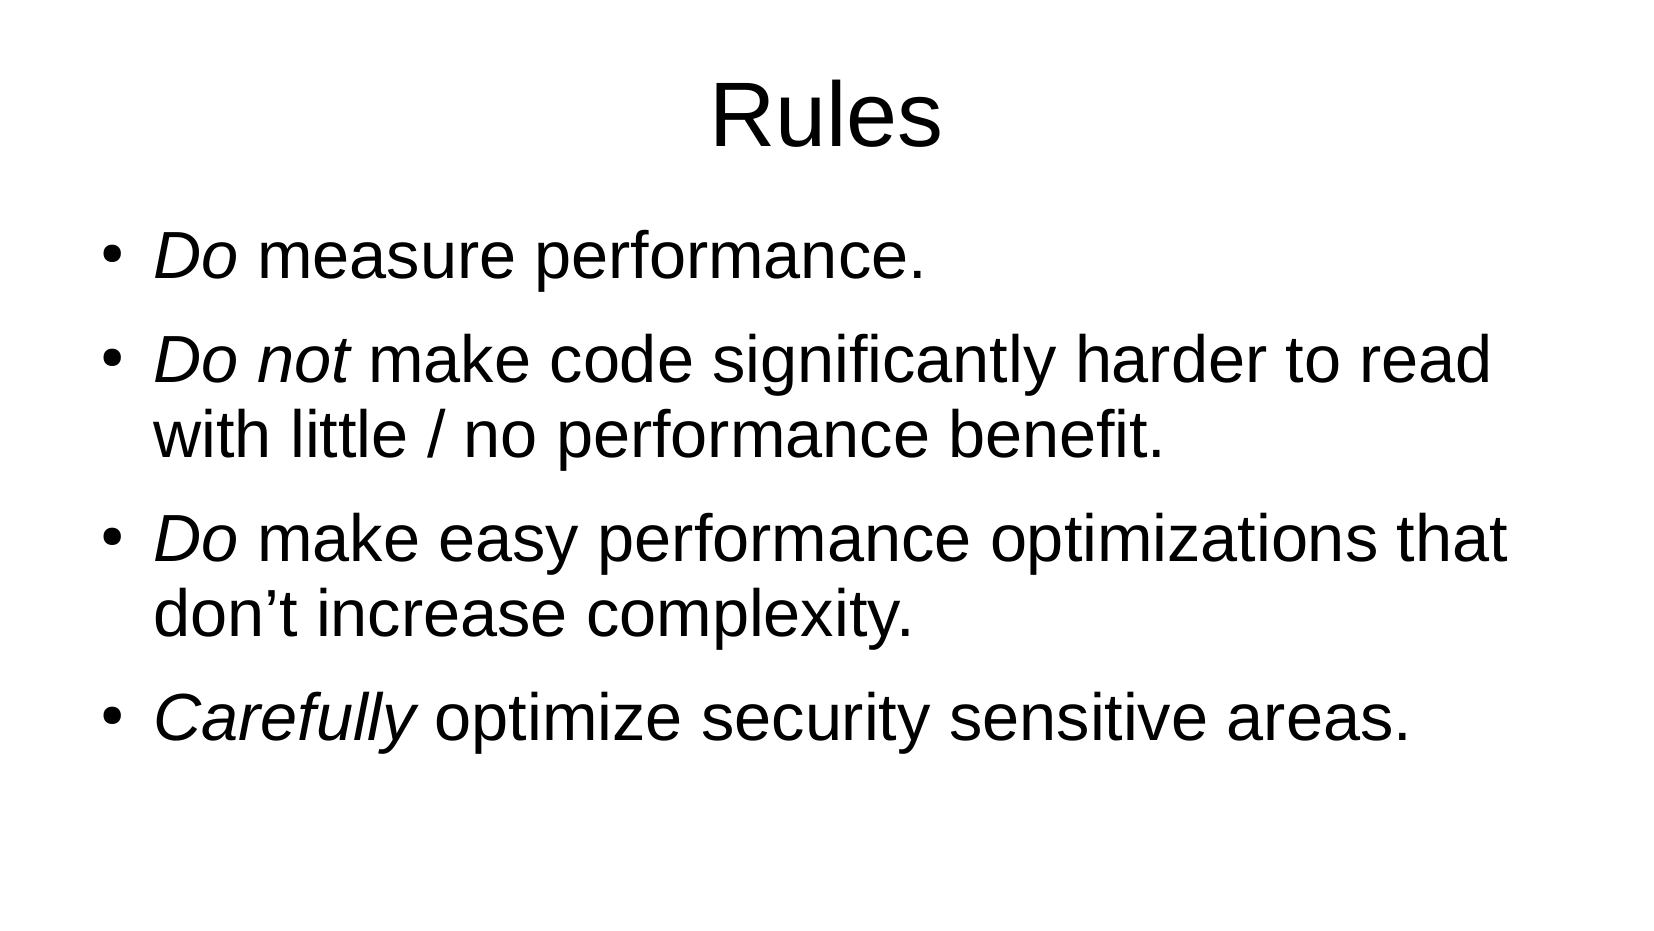

# Rules
Do measure performance.
Do not make code significantly harder to read with little / no performance benefit.
Do make easy performance optimizations that don’t increase complexity.
Carefully optimize security sensitive areas.